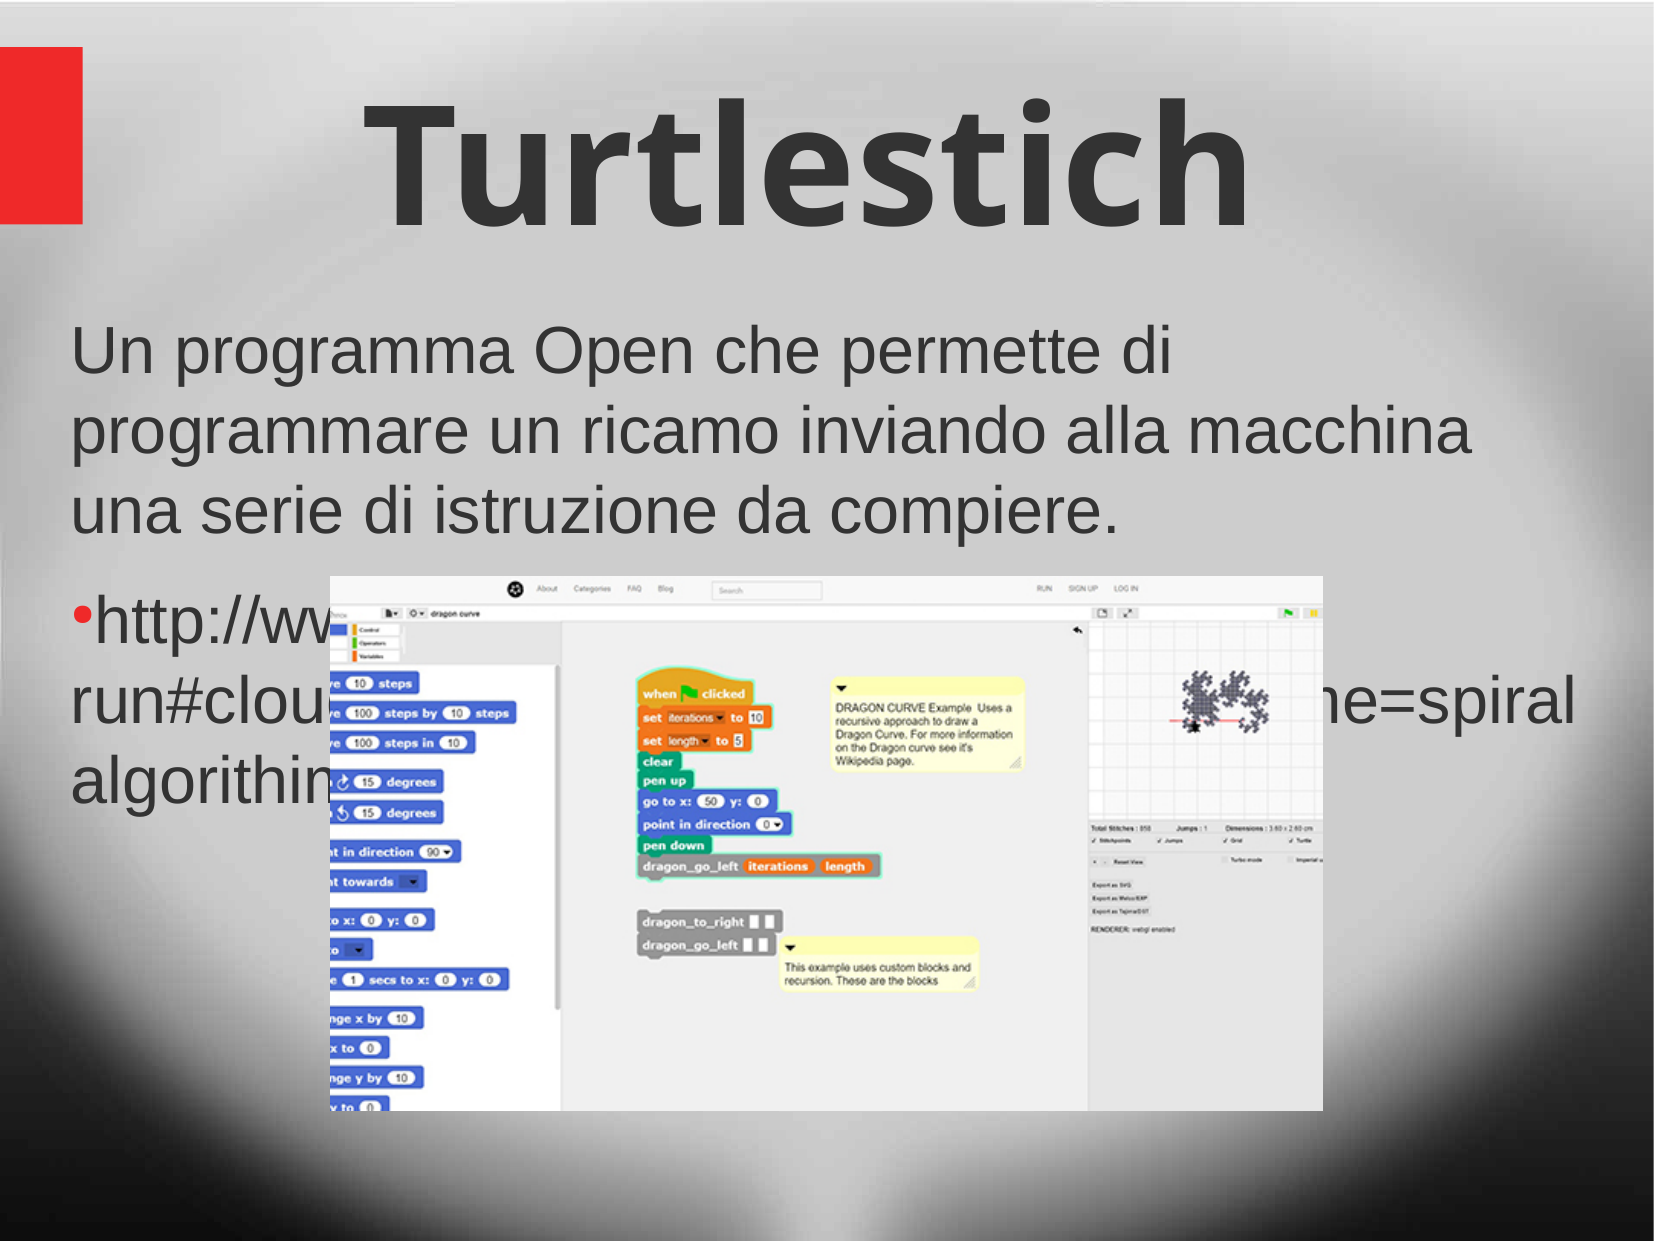

# Turtlestich
Un programma Open che permette di programmare un ricamo inviando alla macchina una serie di istruzione da compiere.
http://www.turtlestitch.org/run#cloud:Username=rhia123&ProjectName=spiralalgorithim